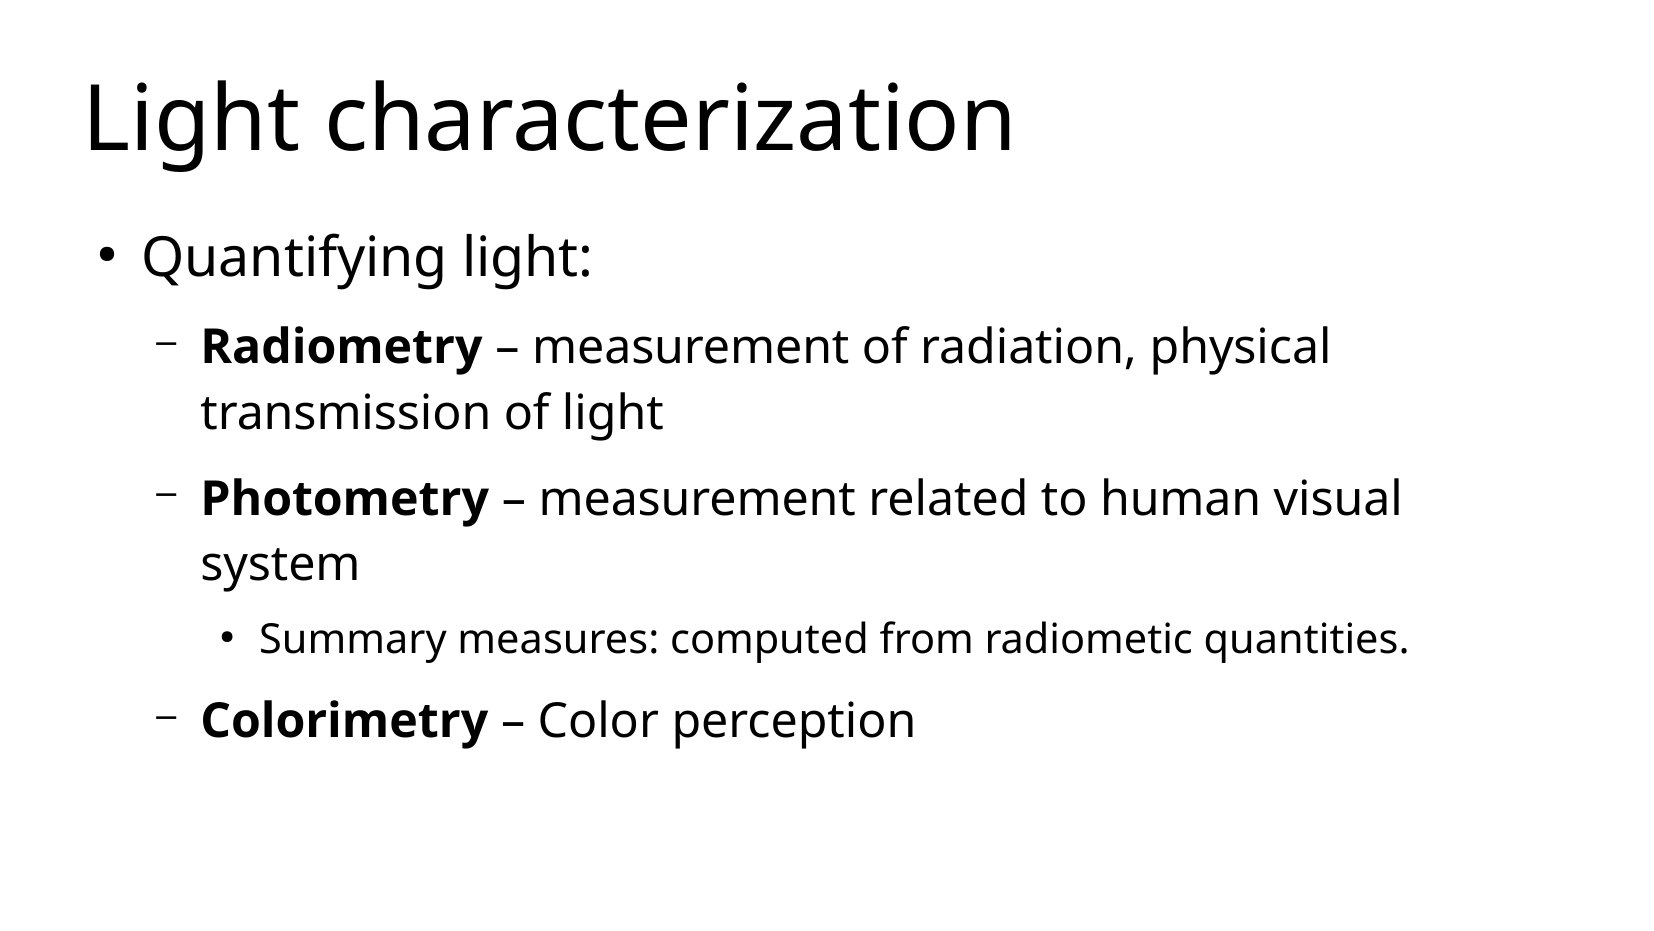

# Light characterization
Quantifying light:
Radiometry – measurement of radiation, physical transmission of light
Photometry – measurement related to human visual system
Summary measures: computed from radiometic quantities.
Colorimetry – Color perception